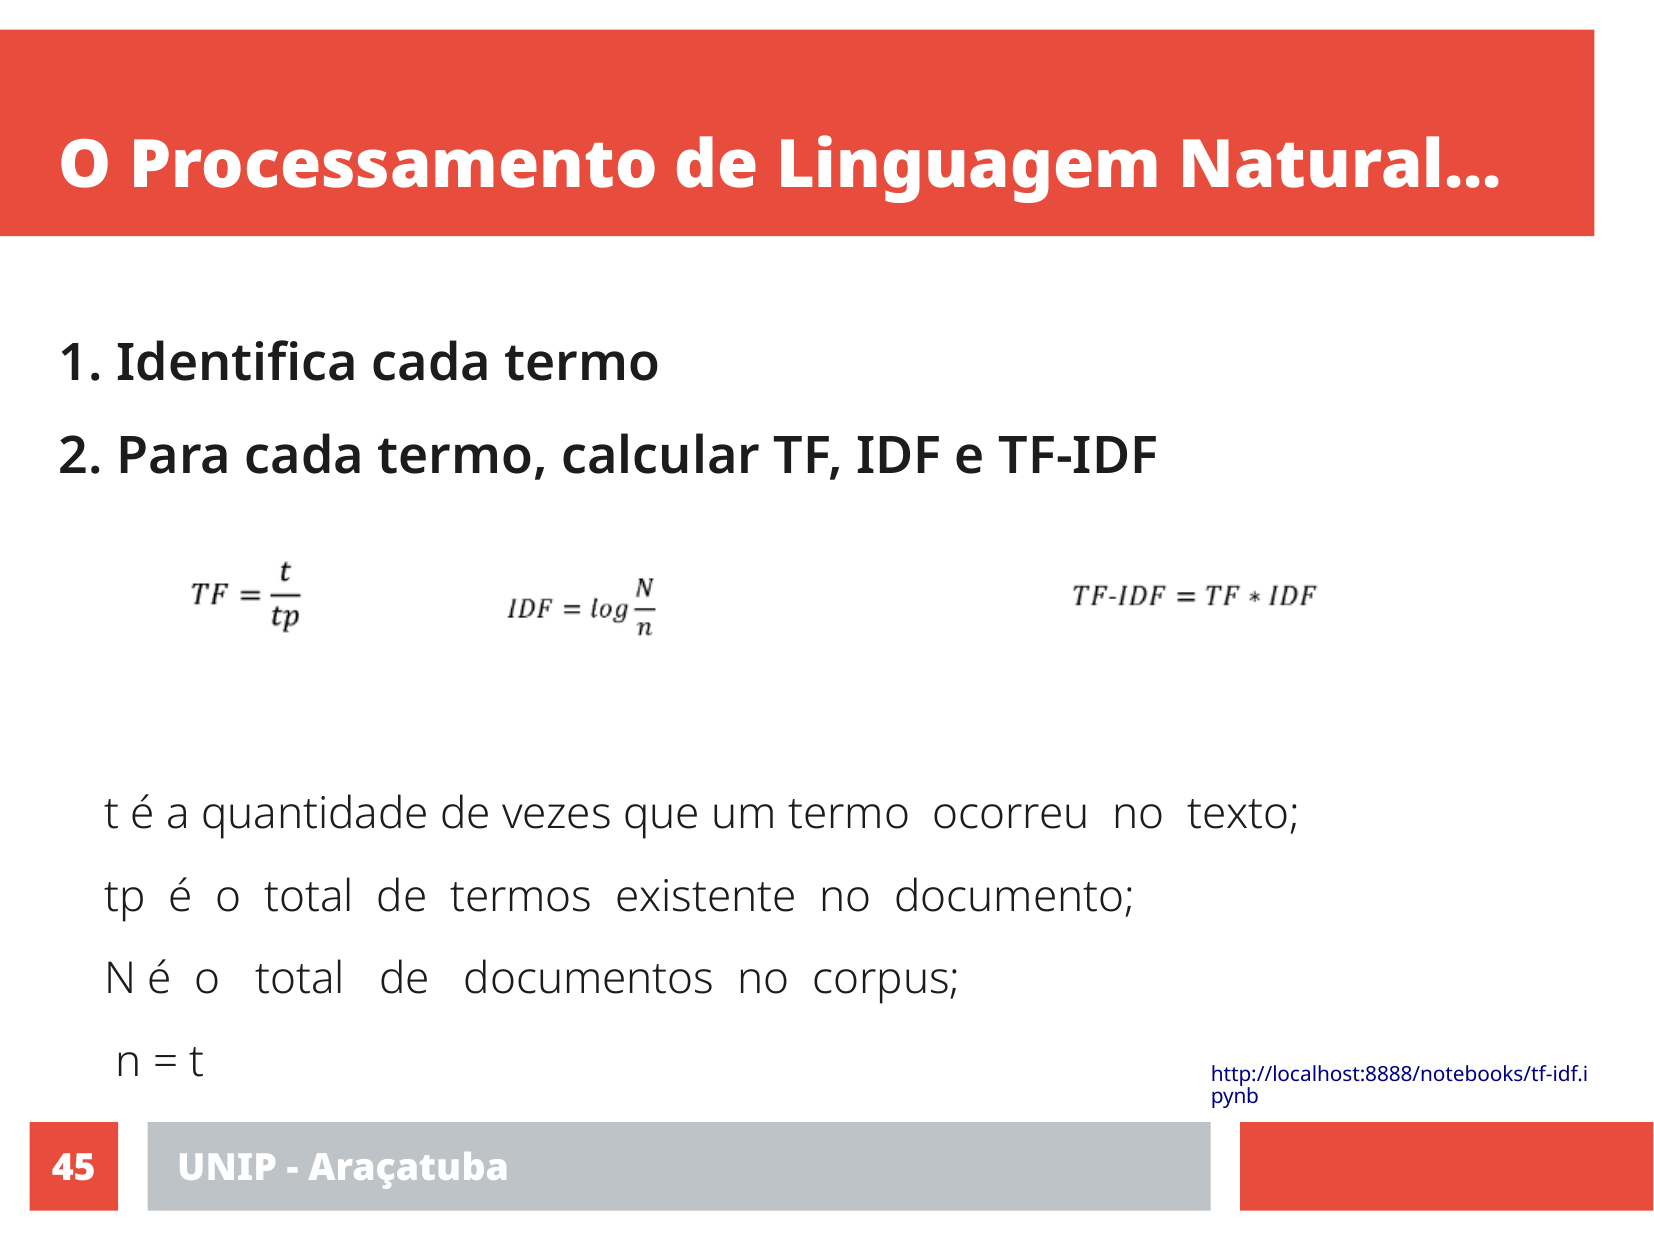

# O Processamento de Linguagem Natural...
1. Identifica cada termo
2. Para cada termo, calcular TF, IDF e TF-IDF
t é a quantidade de vezes que um termo ocorreu no texto;
tp é o total de termos existente no documento;
N é o total de documentos no corpus;
 n = t
http://localhost:8888/notebooks/tf-idf.ipynb
45
UNIP - Araçatuba